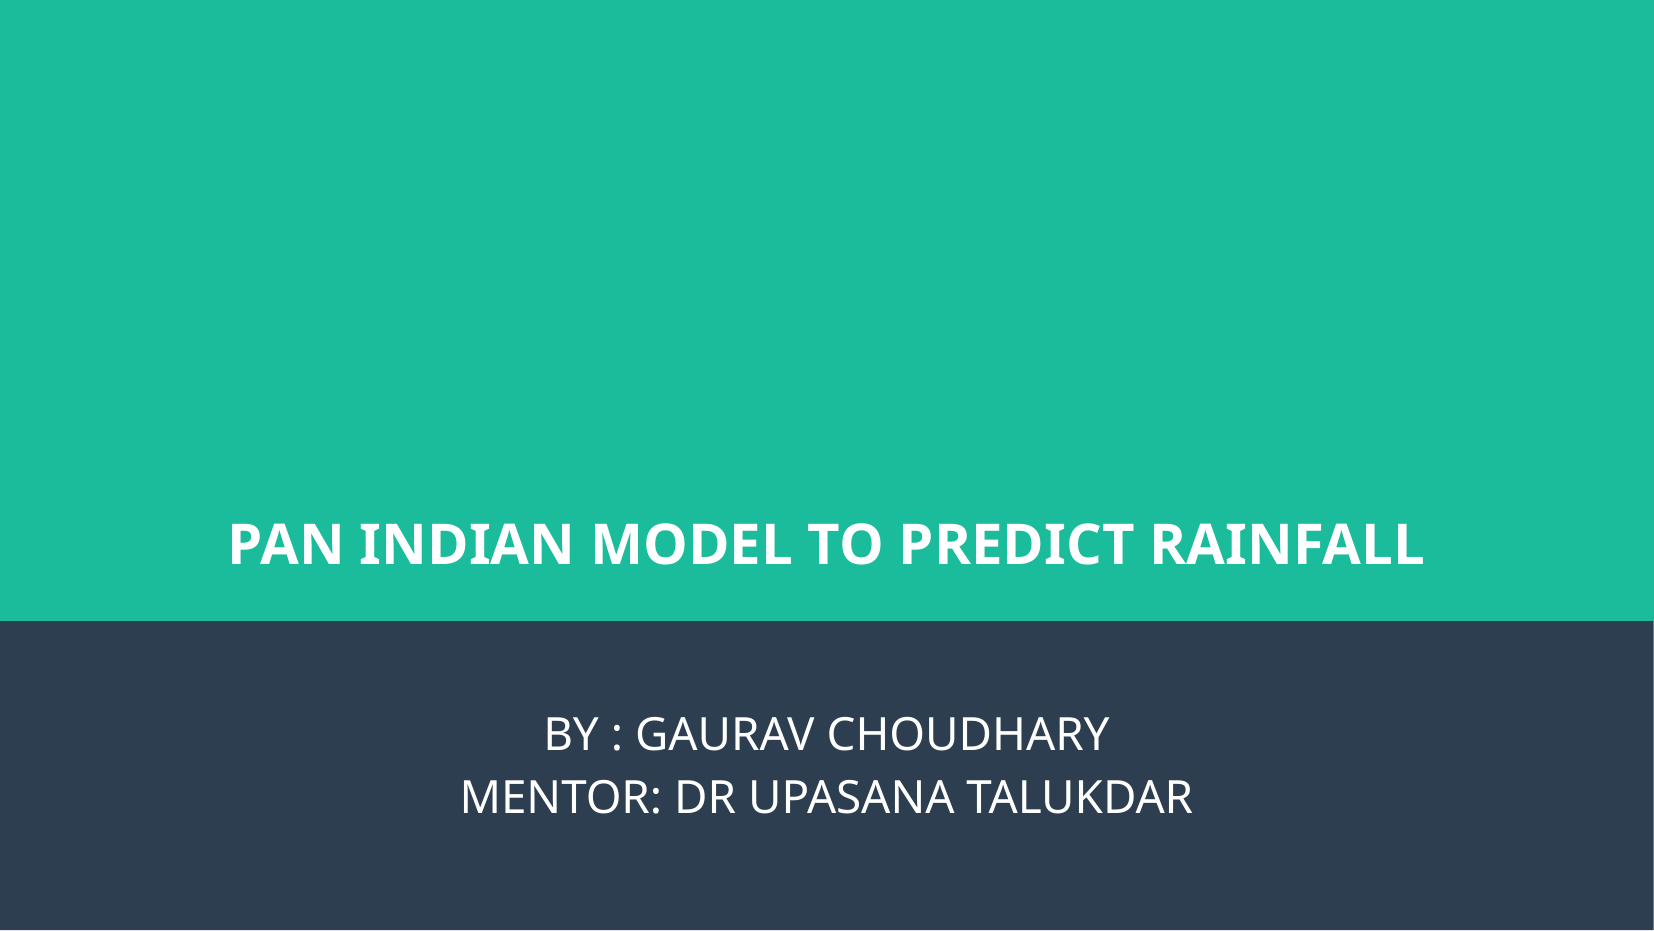

# PAN INDIAN MODEL TO PREDICT RAINFALL
BY : GAURAV CHOUDHARY
MENTOR: DR UPASANA TALUKDAR